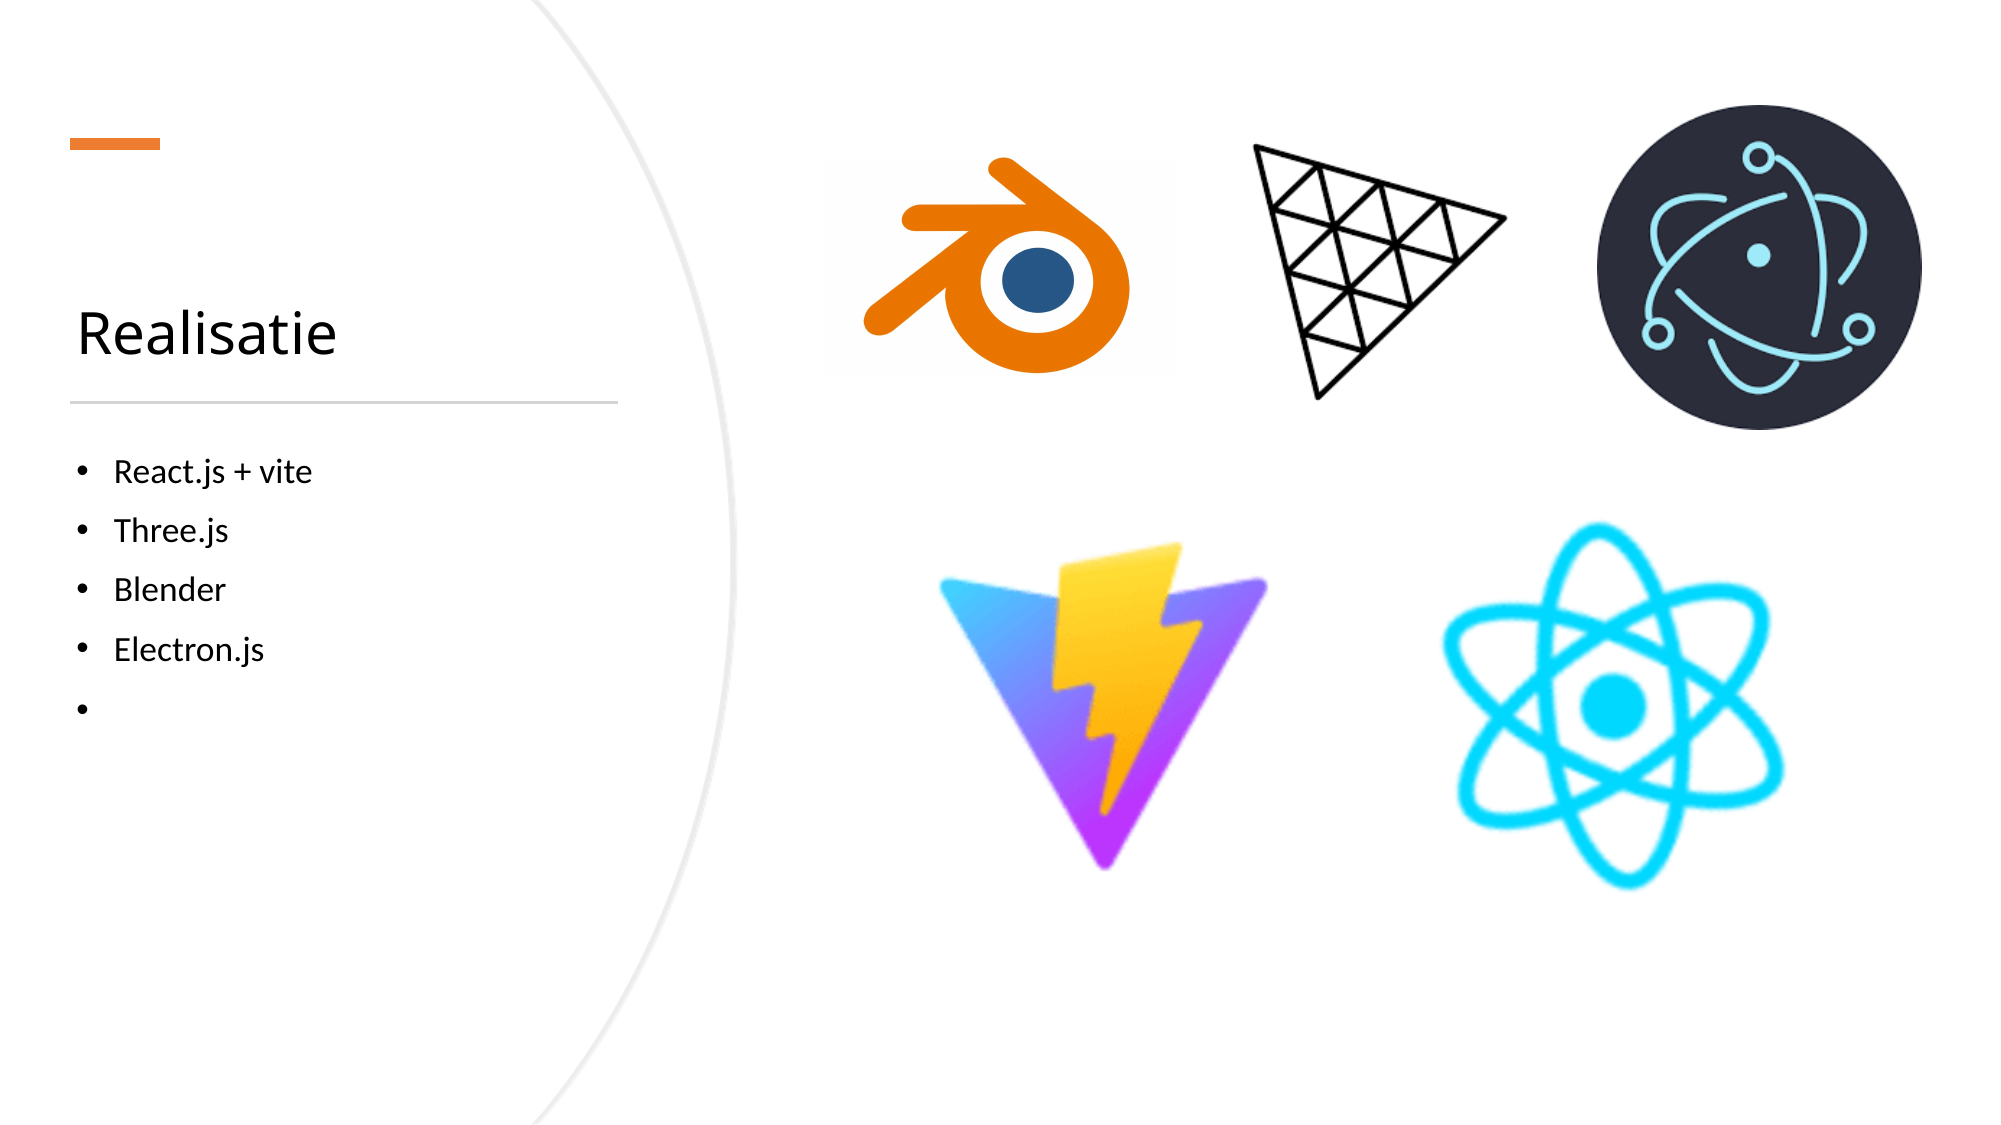

# Realisatie
React.js + vite
Three.js
Blender
Electron.js